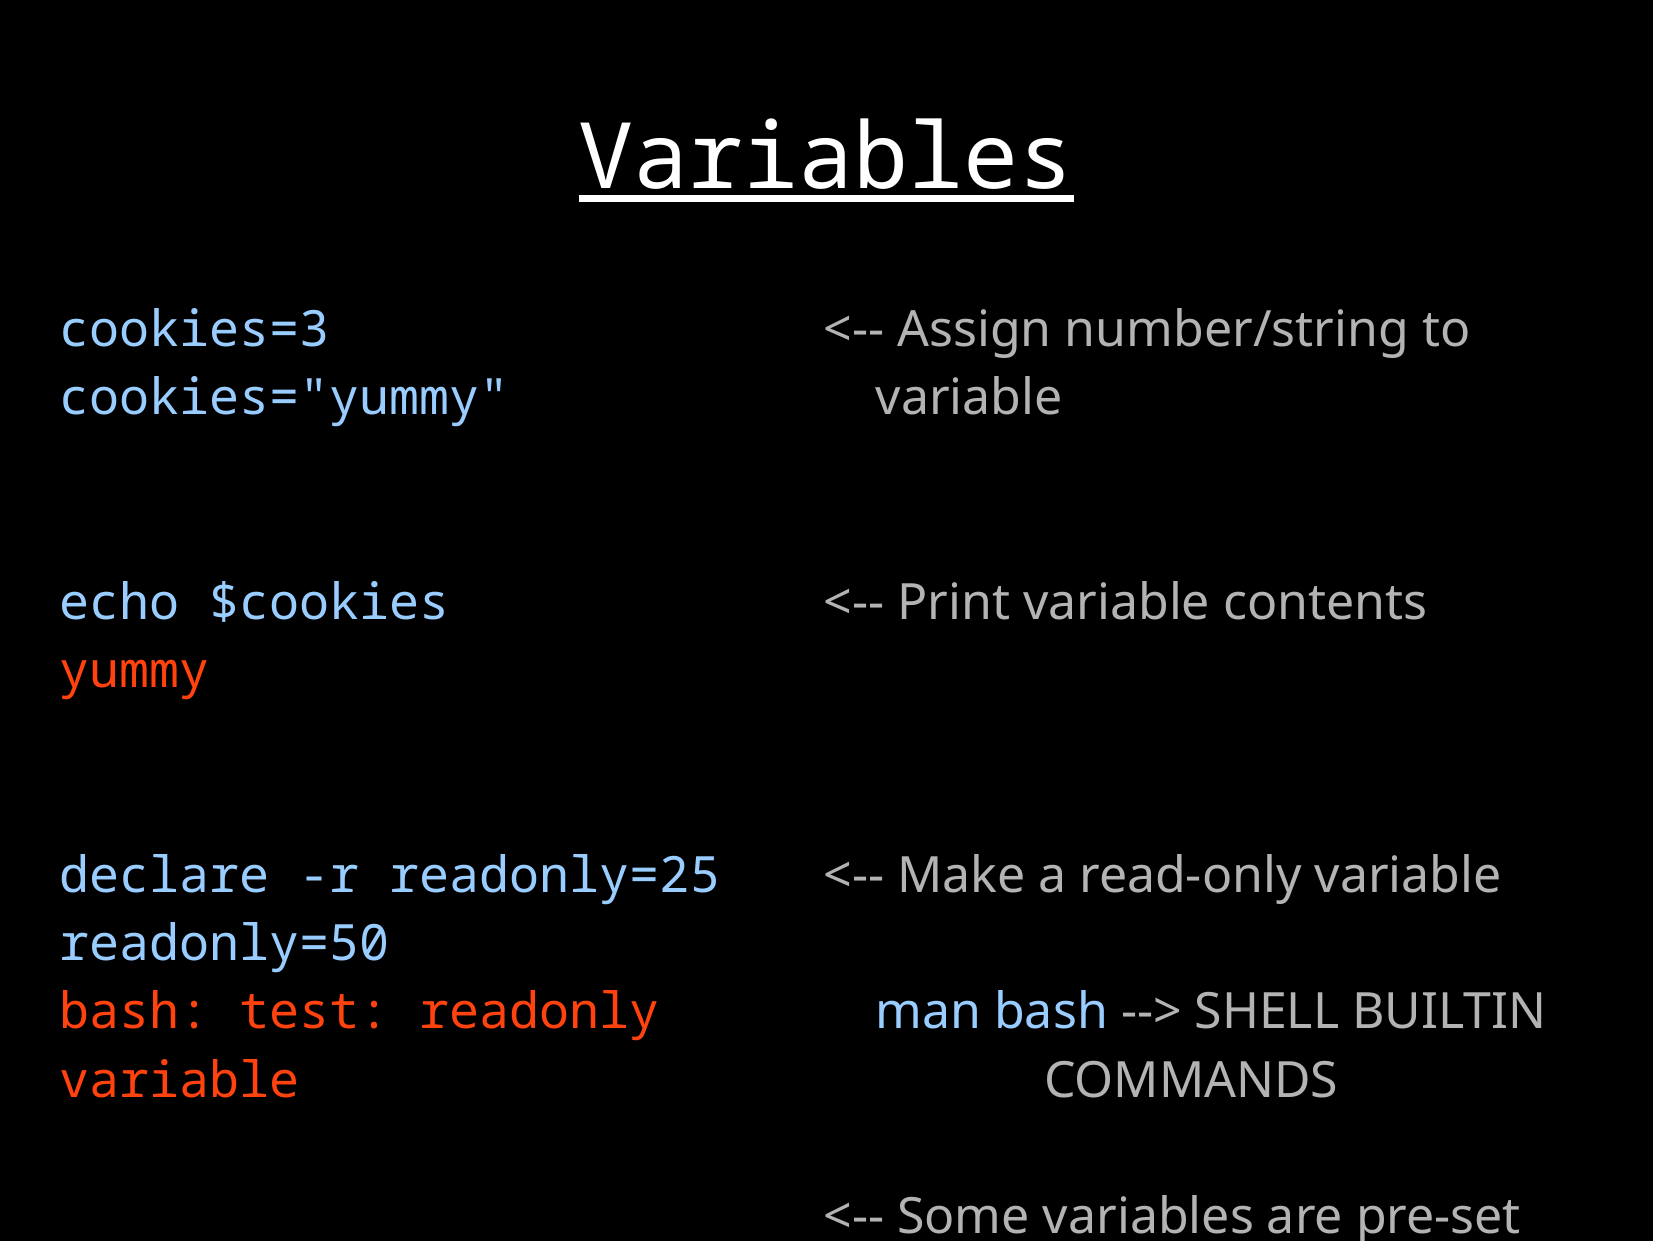

# Variables
| cookies=3 cookies="yummy" echo $cookies yummy declare -r readonly=25 readonly=50 bash: test: readonly variable echo $SHELL | <-- Assign number/string to variable <-- Print variable contents <-- Make a read-only variable man bash --> SHELL BUILTIN COMMANDS <-- Some variables are pre-set $PWD,$USER,$TERM,$? |
| --- | --- |